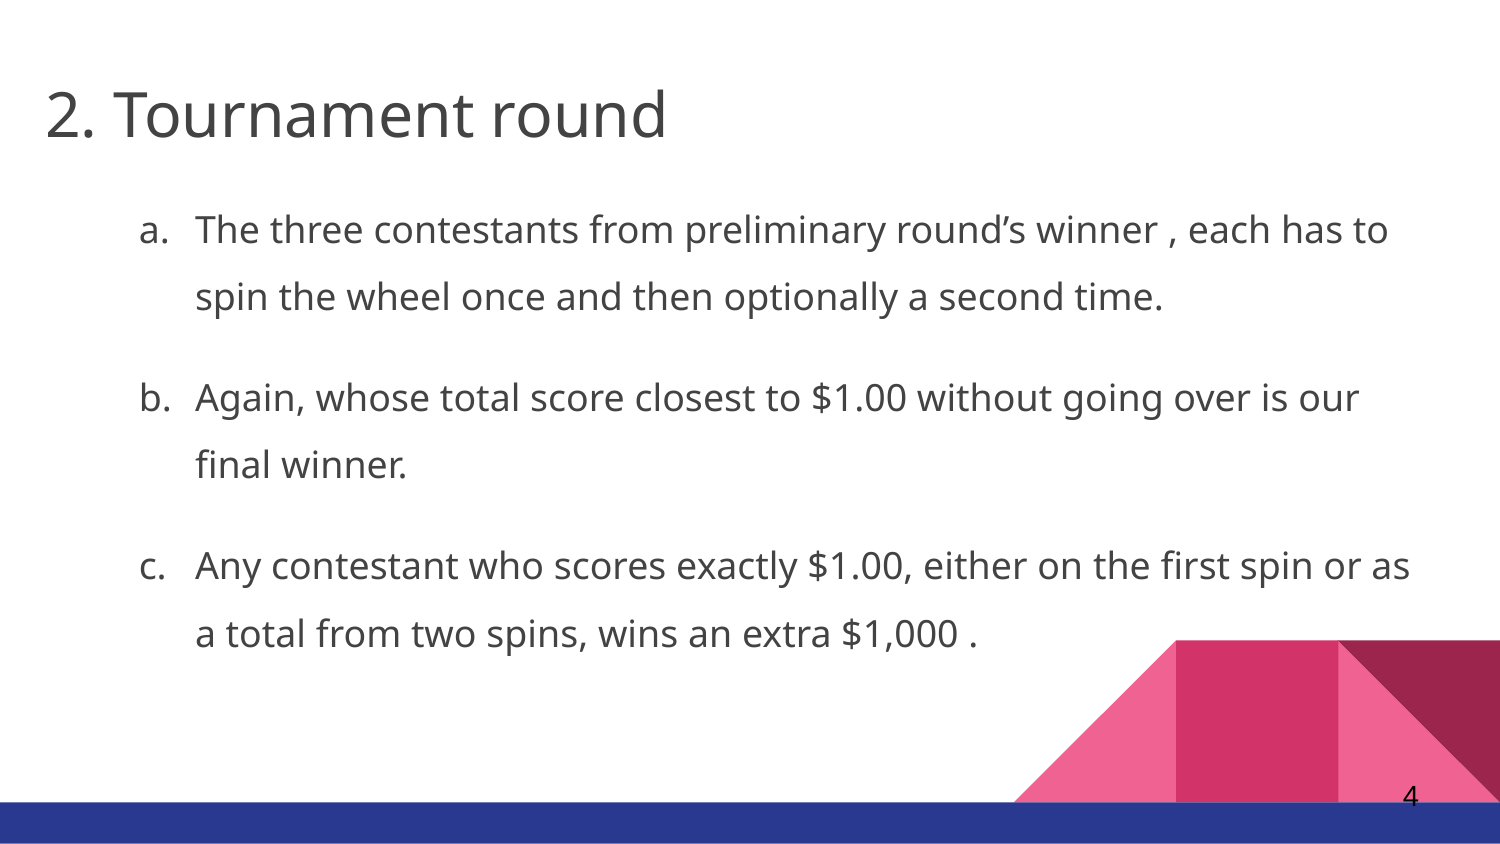

2. Tournament round
The three contestants from preliminary round’s winner , each has to spin the wheel once and then optionally a second time.
Again, whose total score closest to $1.00 without going over is our final winner.
Any contestant who scores exactly $1.00, either on the first spin or as a total from two spins, wins an extra $1,000 .
#